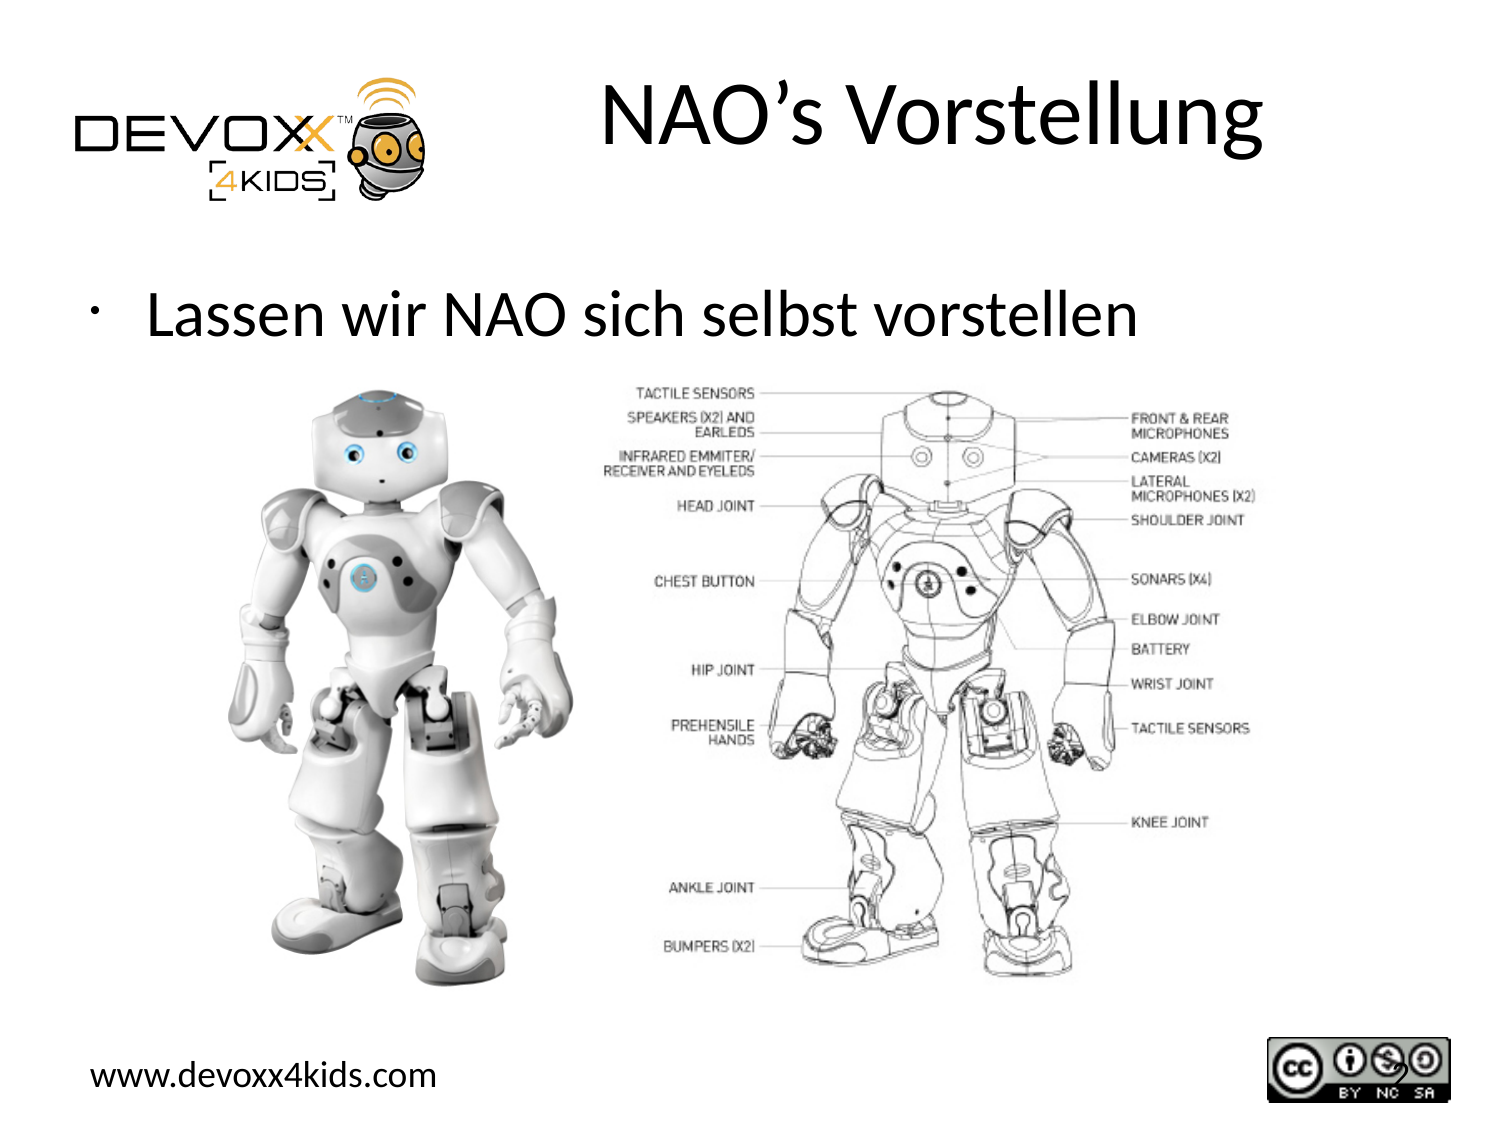

# NAO’s Vorstellung
Lassen wir NAO sich selbst vorstellen